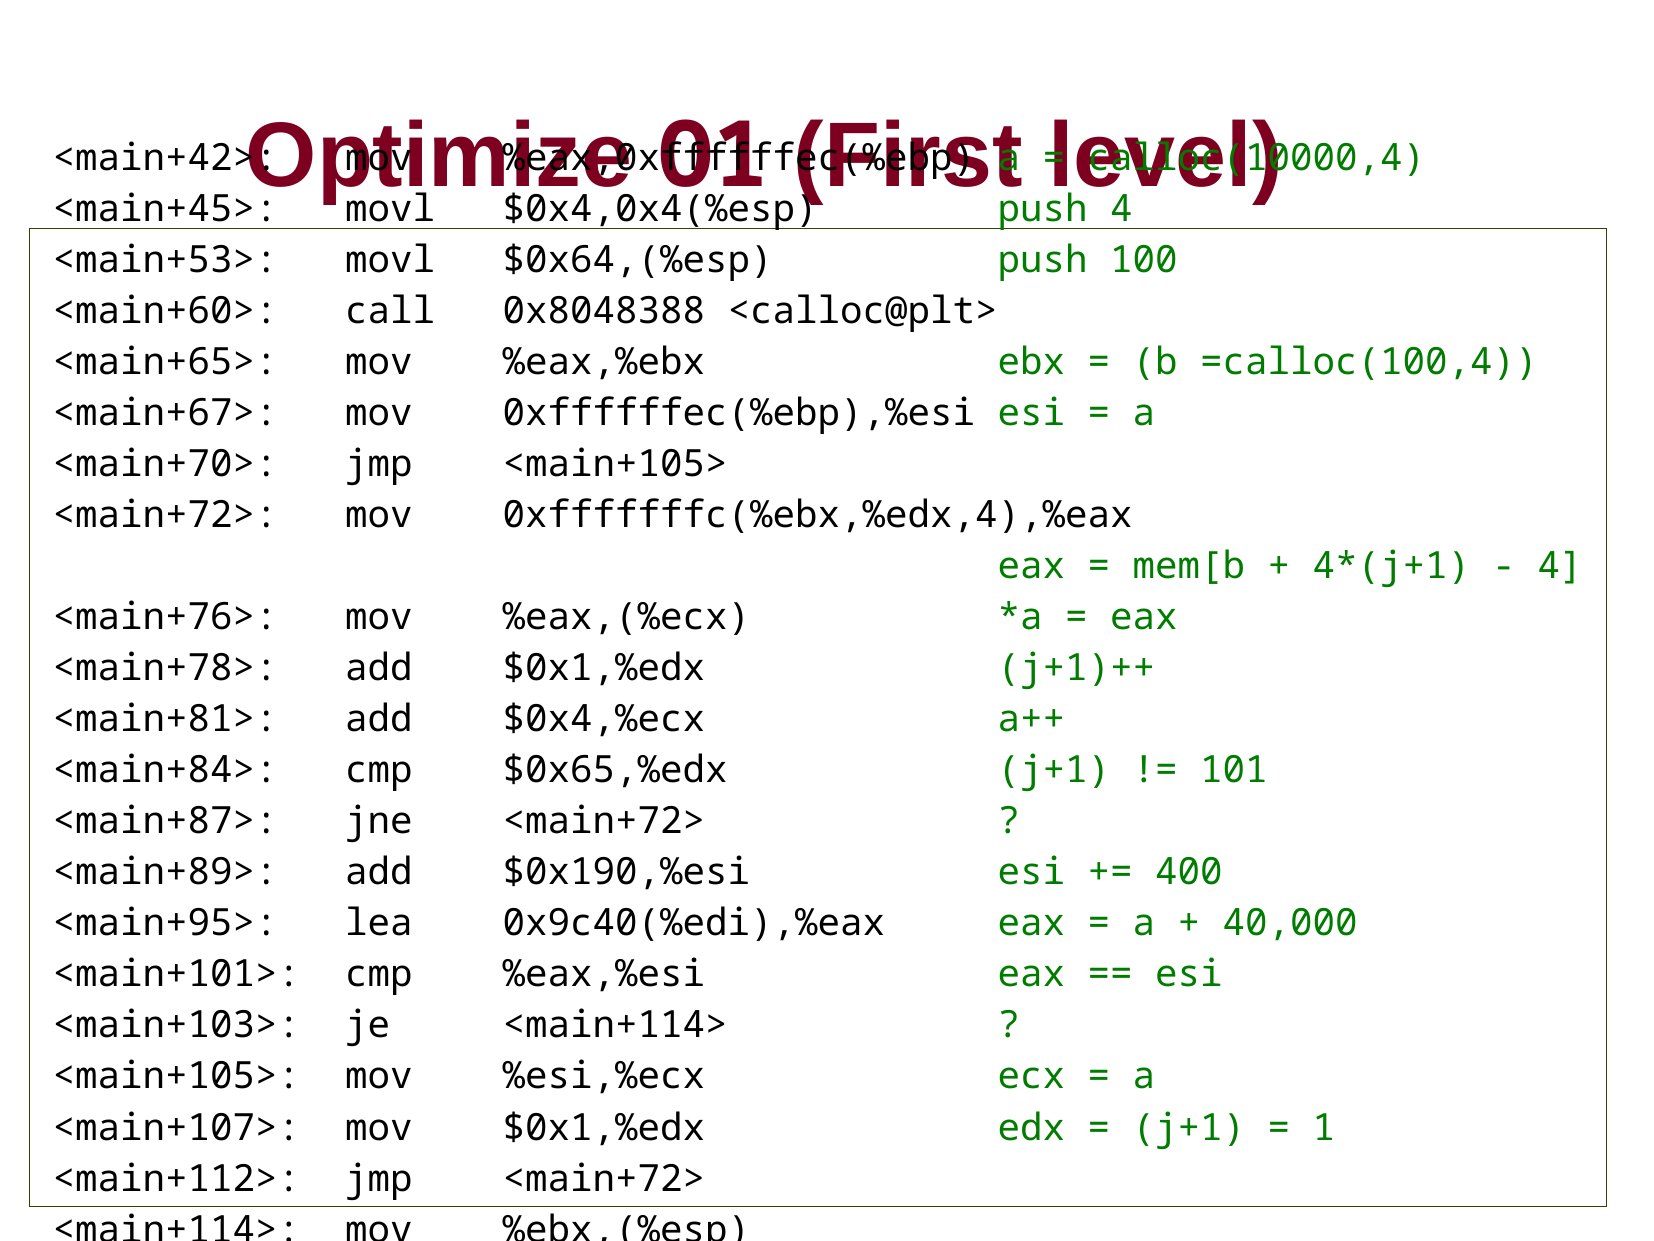

# Optimize O1 (First level)
<main+42>: mov %eax,0xffffffec(%ebp) a = calloc(10000,4)
<main+45>: movl $0x4,0x4(%esp) push 4
<main+53>: movl $0x64,(%esp) push 100
<main+60>: call 0x8048388 <calloc@plt>
<main+65>: mov %eax,%ebx ebx = (b =calloc(100,4))
<main+67>: mov 0xffffffec(%ebp),%esi esi = a
<main+70>: jmp <main+105>
<main+72>: mov 0xfffffffc(%ebx,%edx,4),%eax
 eax = mem[b + 4*(j+1) - 4]
<main+76>: mov %eax,(%ecx) *a = eax
<main+78>: add $0x1,%edx (j+1)++
<main+81>: add $0x4,%ecx a++
<main+84>: cmp $0x65,%edx (j+1) != 101
<main+87>: jne <main+72> ?
<main+89>: add $0x190,%esi esi += 400
<main+95>: lea 0x9c40(%edi),%eax eax = a + 40,000
<main+101>: cmp %eax,%esi eax == esi
<main+103>: je <main+114> ?
<main+105>: mov %esi,%ecx ecx = a
<main+107>: mov $0x1,%edx edx = (j+1) = 1
<main+112>: jmp <main+72>
<main+114>: mov %ebx,(%esp)